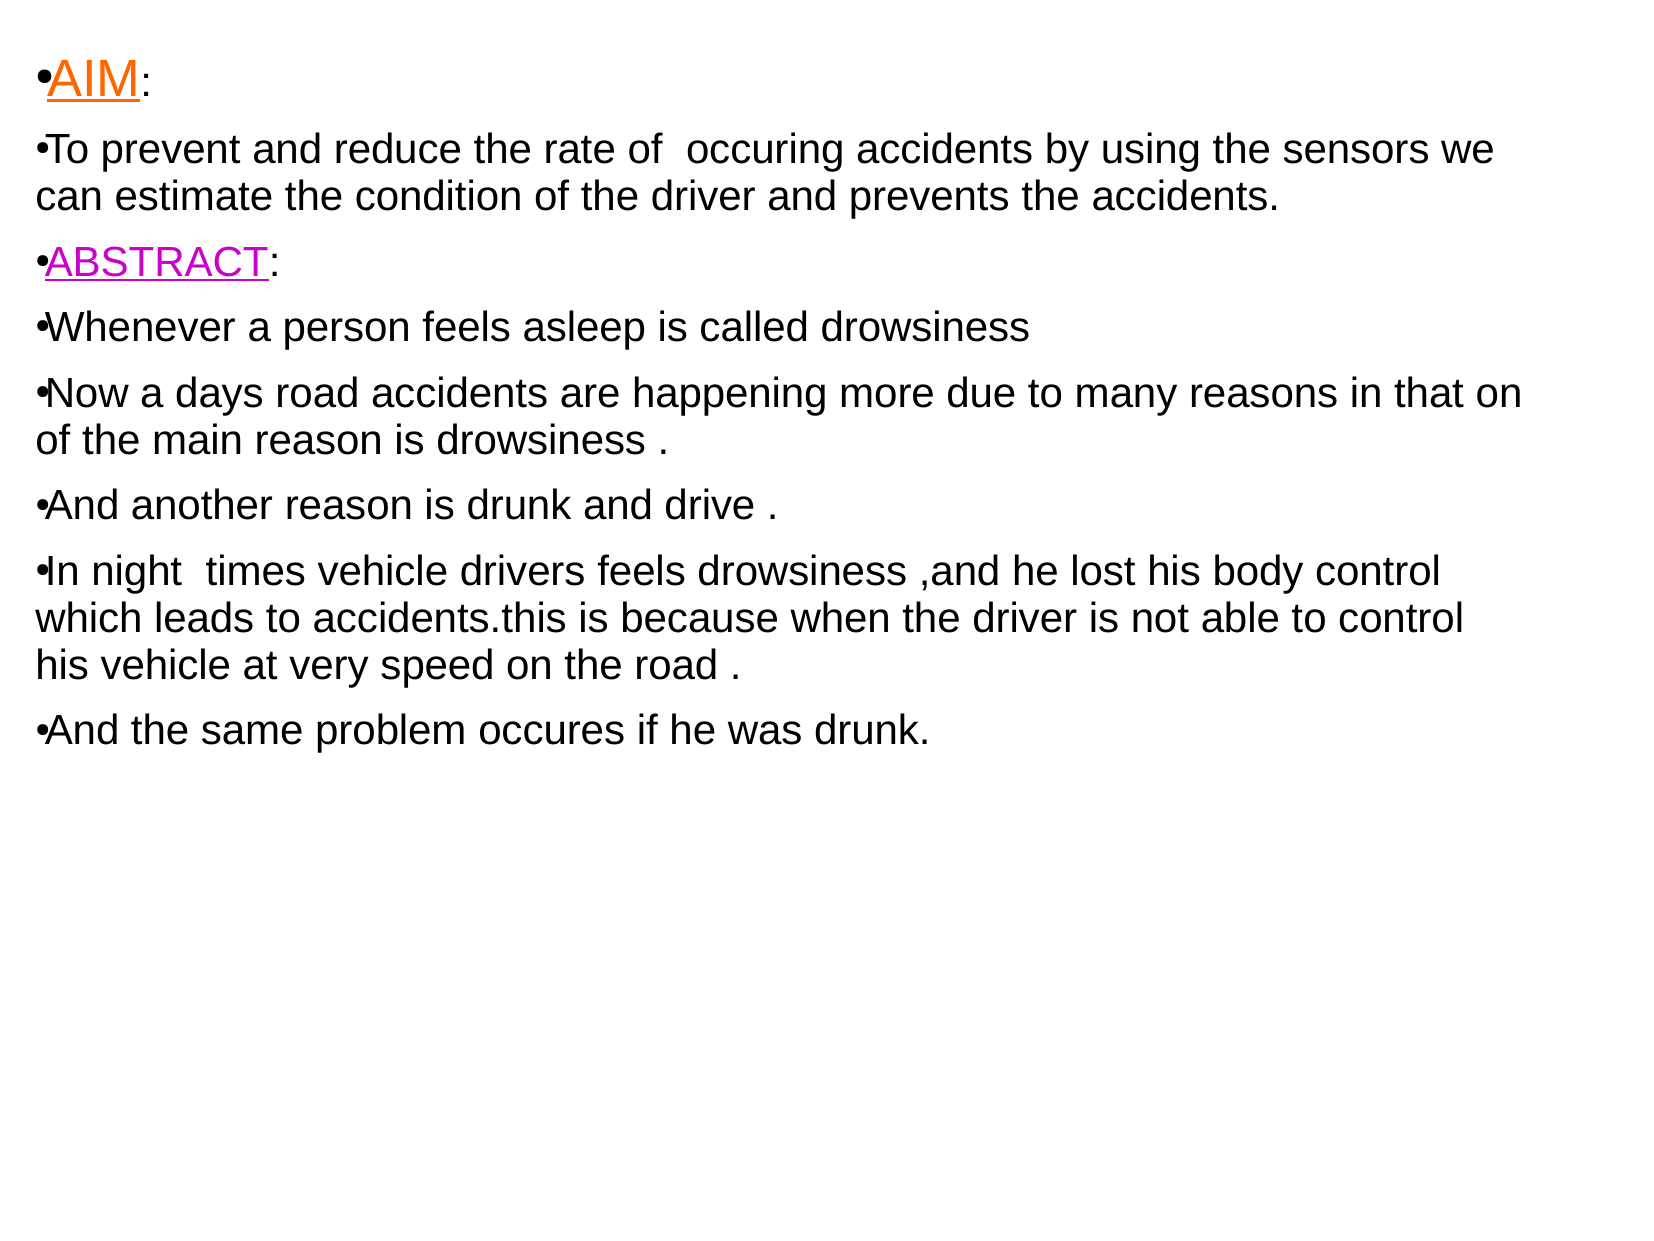

# AIM:
To prevent and reduce the rate of occuring accidents by using the sensors we can estimate the condition of the driver and prevents the accidents.
ABSTRACT:
Whenever a person feels asleep is called drowsiness
Now a days road accidents are happening more due to many reasons in that on of the main reason is drowsiness .
And another reason is drunk and drive .
In night times vehicle drivers feels drowsiness ,and he lost his body control which leads to accidents.this is because when the driver is not able to control his vehicle at very speed on the road .
And the same problem occures if he was drunk.